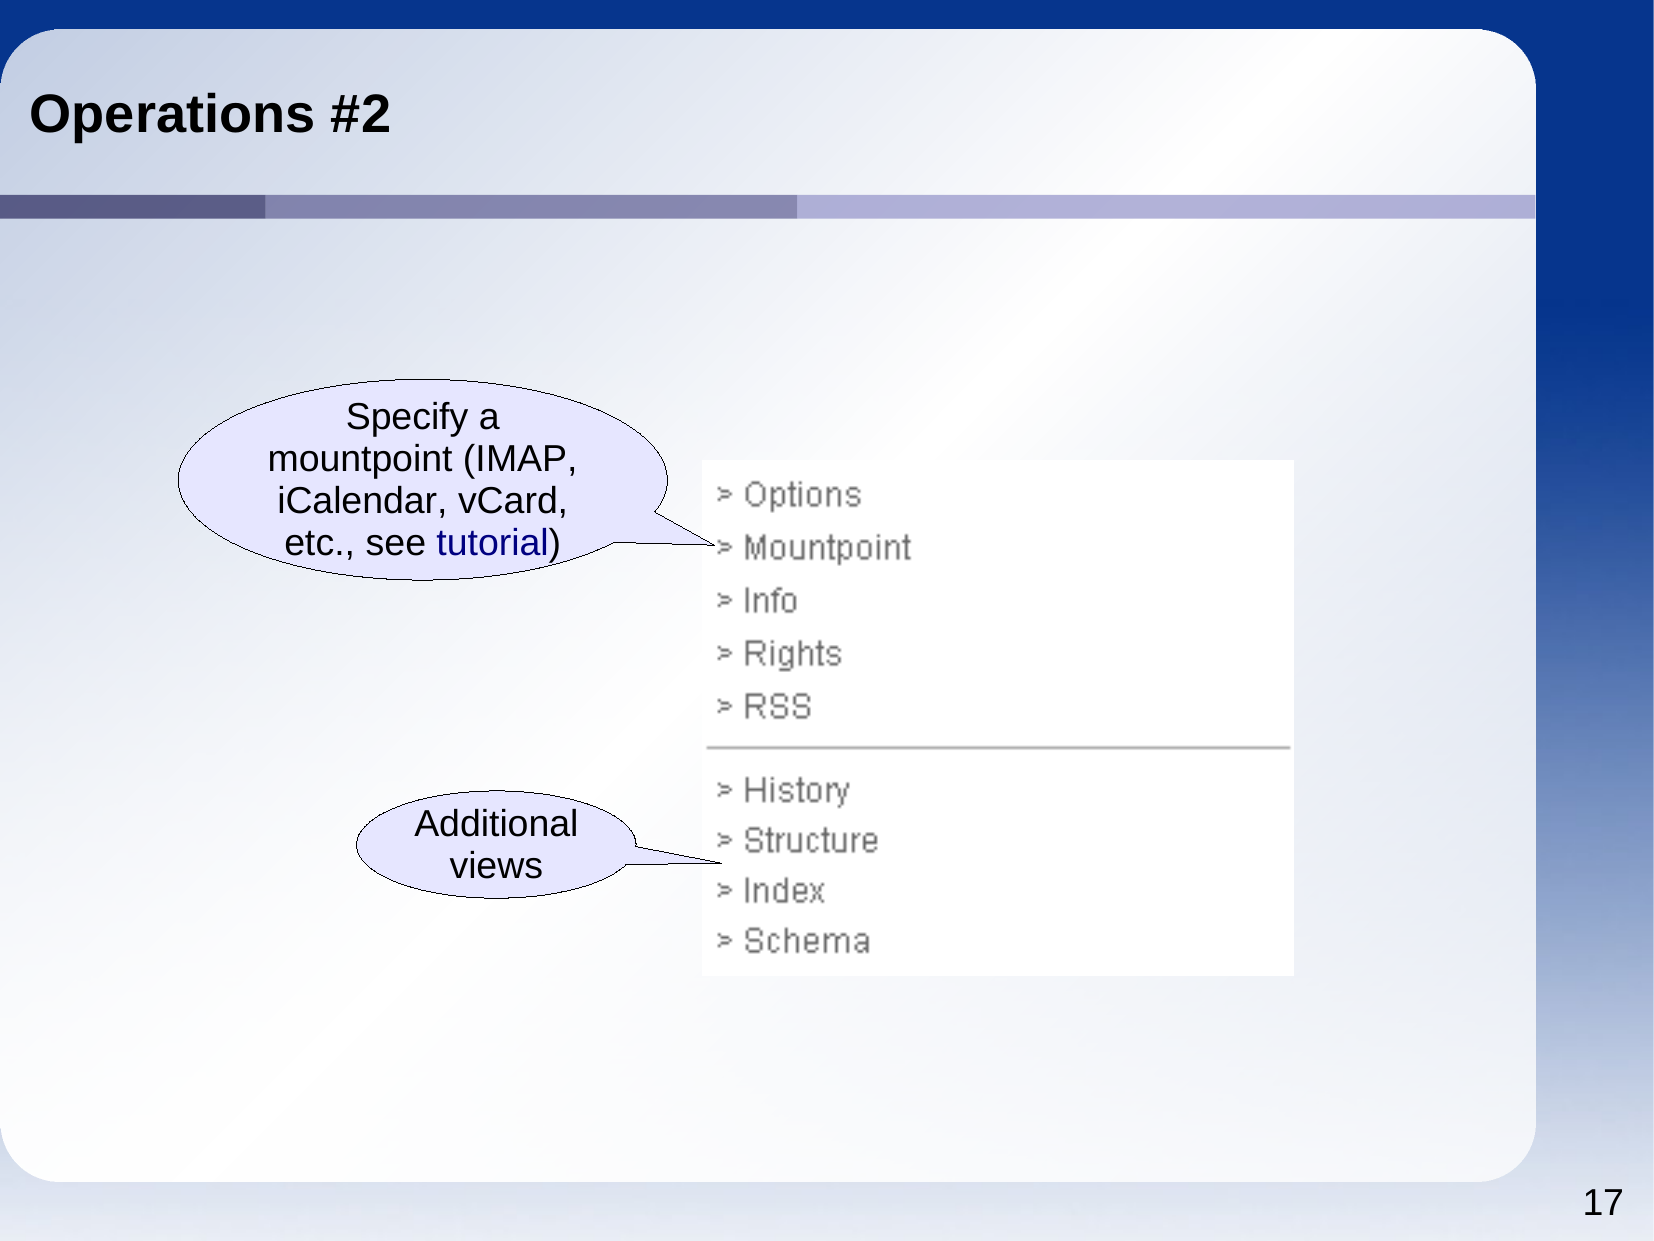

# Operations #2
Specify a mountpoint (IMAP, iCalendar, vCard, etc., see tutorial)
Additional views
17